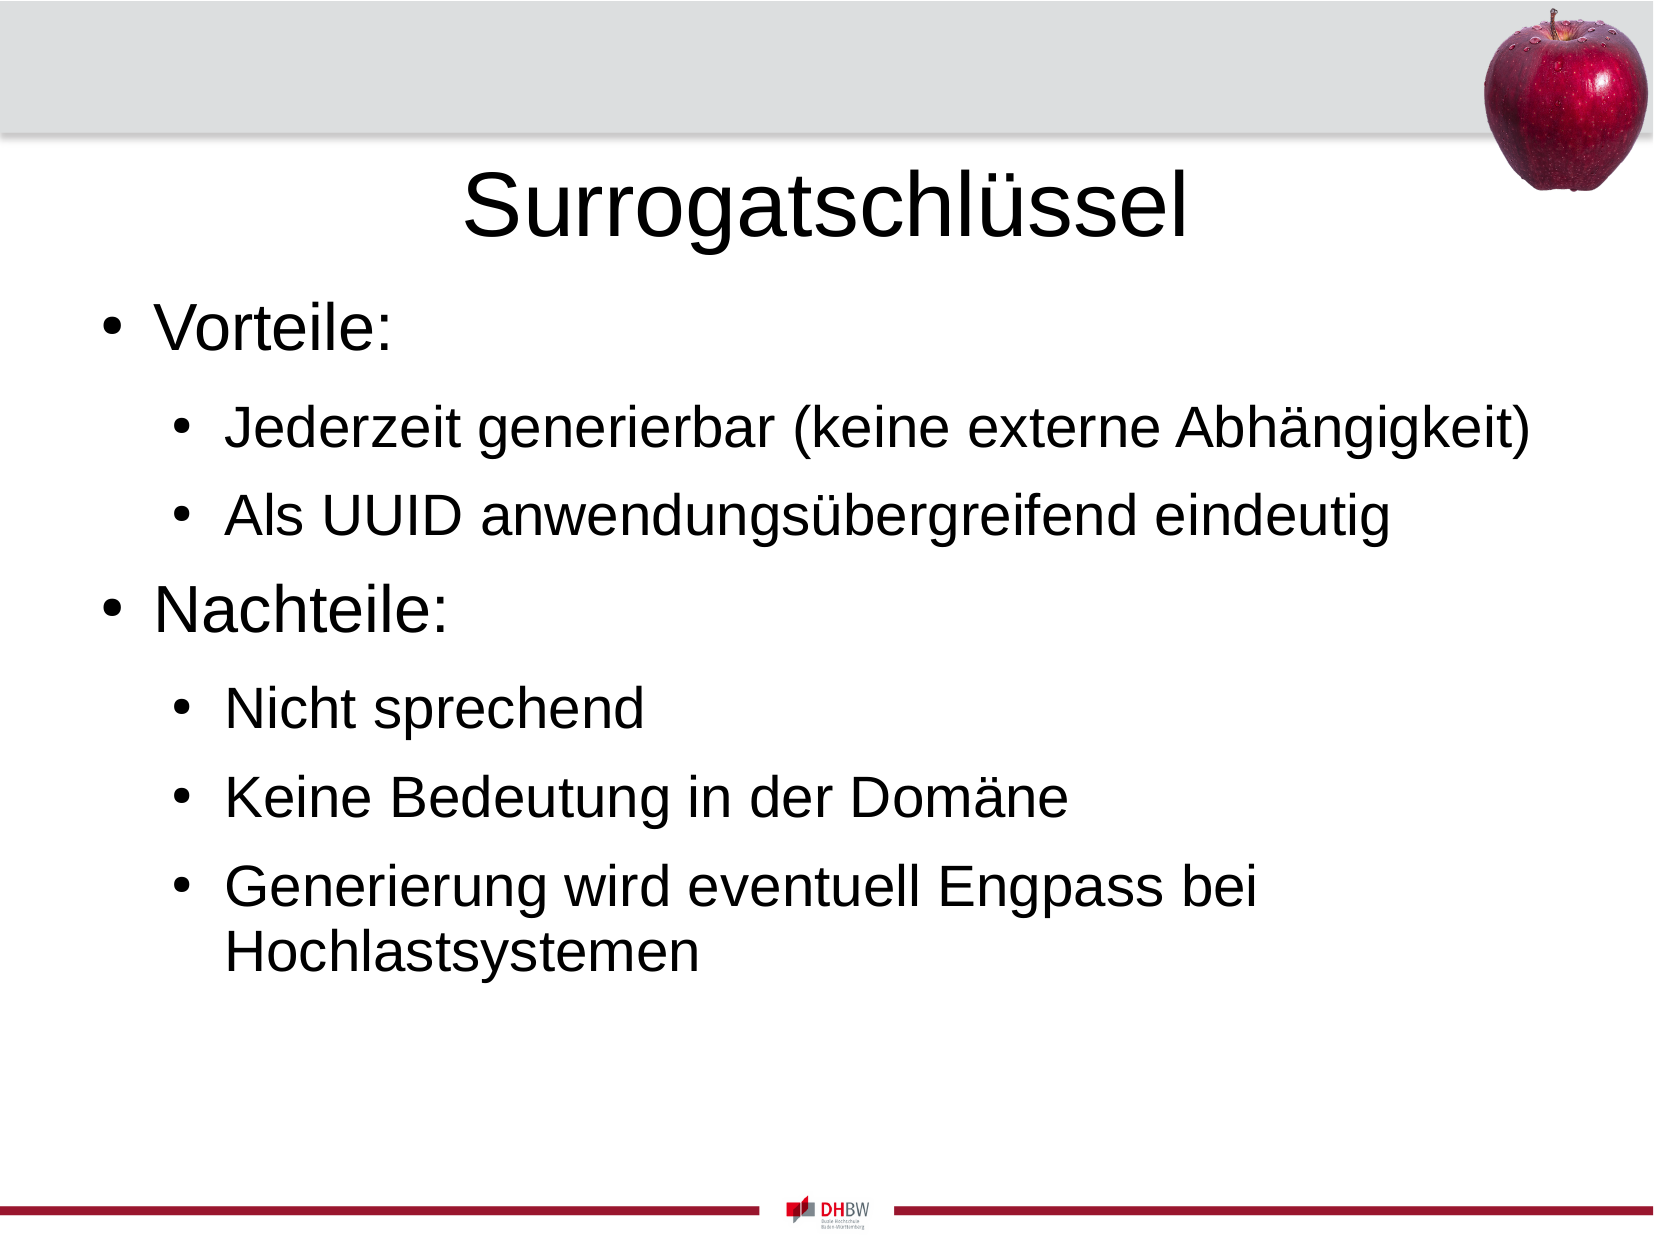

# Surrogatschlüssel
Vorteile:
Jederzeit generierbar (keine externe Abhängigkeit)
Als UUID anwendungsübergreifend eindeutig
Nachteile:
Nicht sprechend
Keine Bedeutung in der Domäne
Generierung wird eventuell Engpass bei Hochlastsystemen